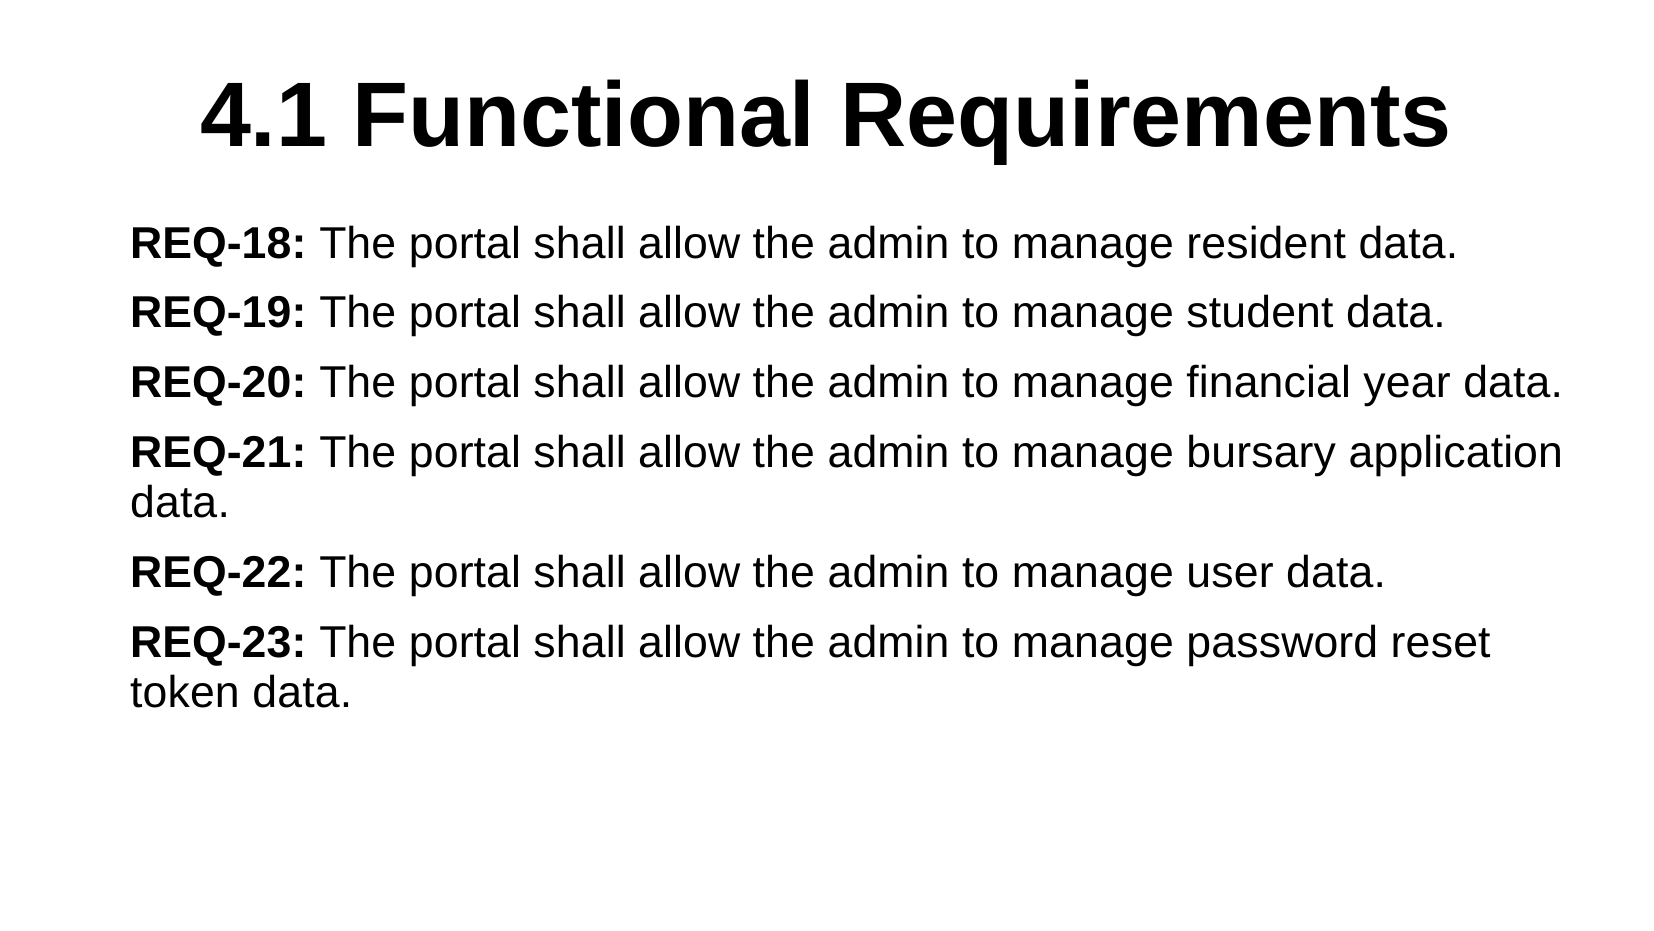

# 4.1 Functional Requirements
REQ-18: The portal shall allow the admin to manage resident data.
REQ-19: The portal shall allow the admin to manage student data.
REQ-20: The portal shall allow the admin to manage financial year data.
REQ-21: The portal shall allow the admin to manage bursary application data.
REQ-22: The portal shall allow the admin to manage user data.
REQ-23: The portal shall allow the admin to manage password reset token data.